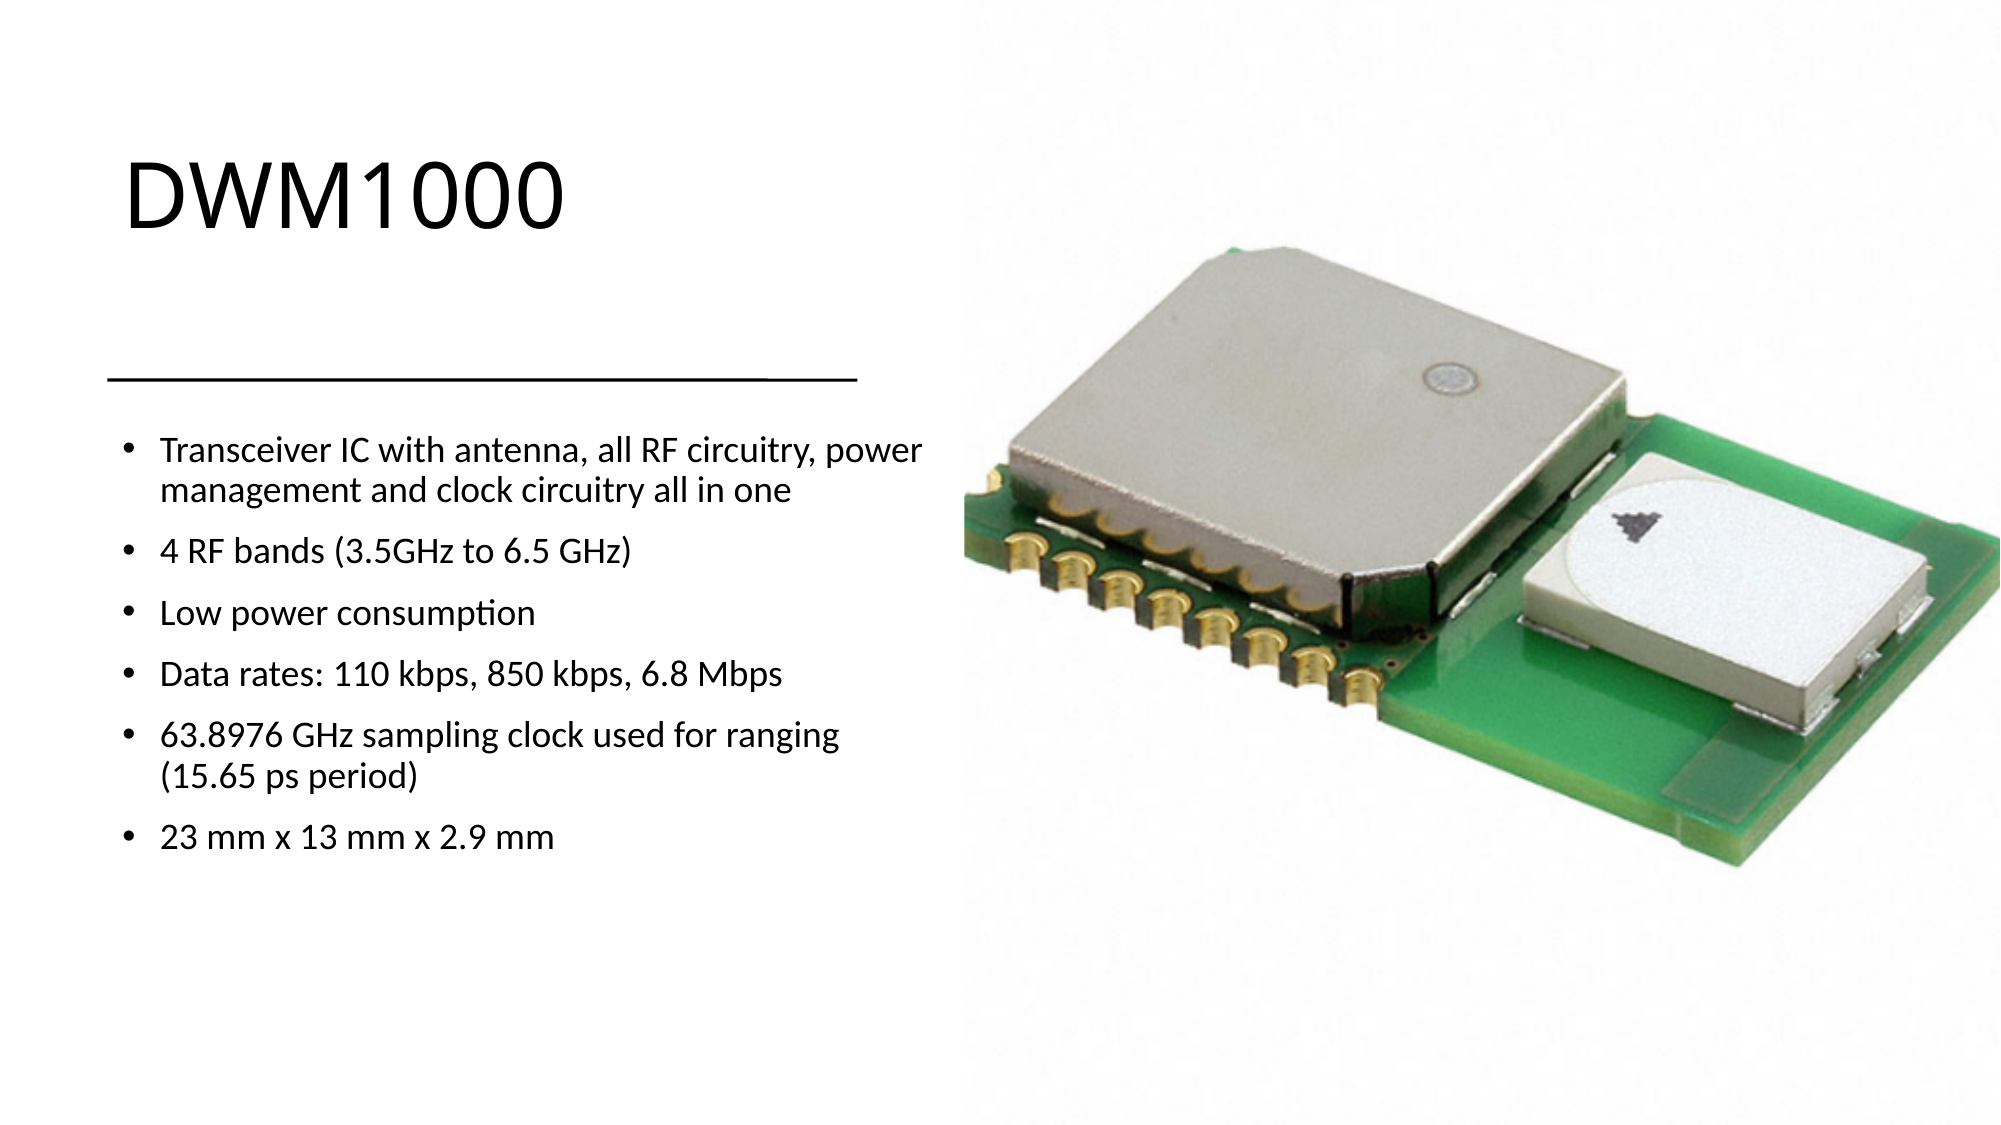

# DWM1000
Transceiver IC with antenna, all RF circuitry, power management and clock circuitry all in one
4 RF bands (3.5GHz to 6.5 GHz)
Low power consumption
Data rates: 110 kbps, 850 kbps, 6.8 Mbps
63.8976 GHz sampling clock used for ranging (15.65 ps period)
23 mm x 13 mm x 2.9 mm